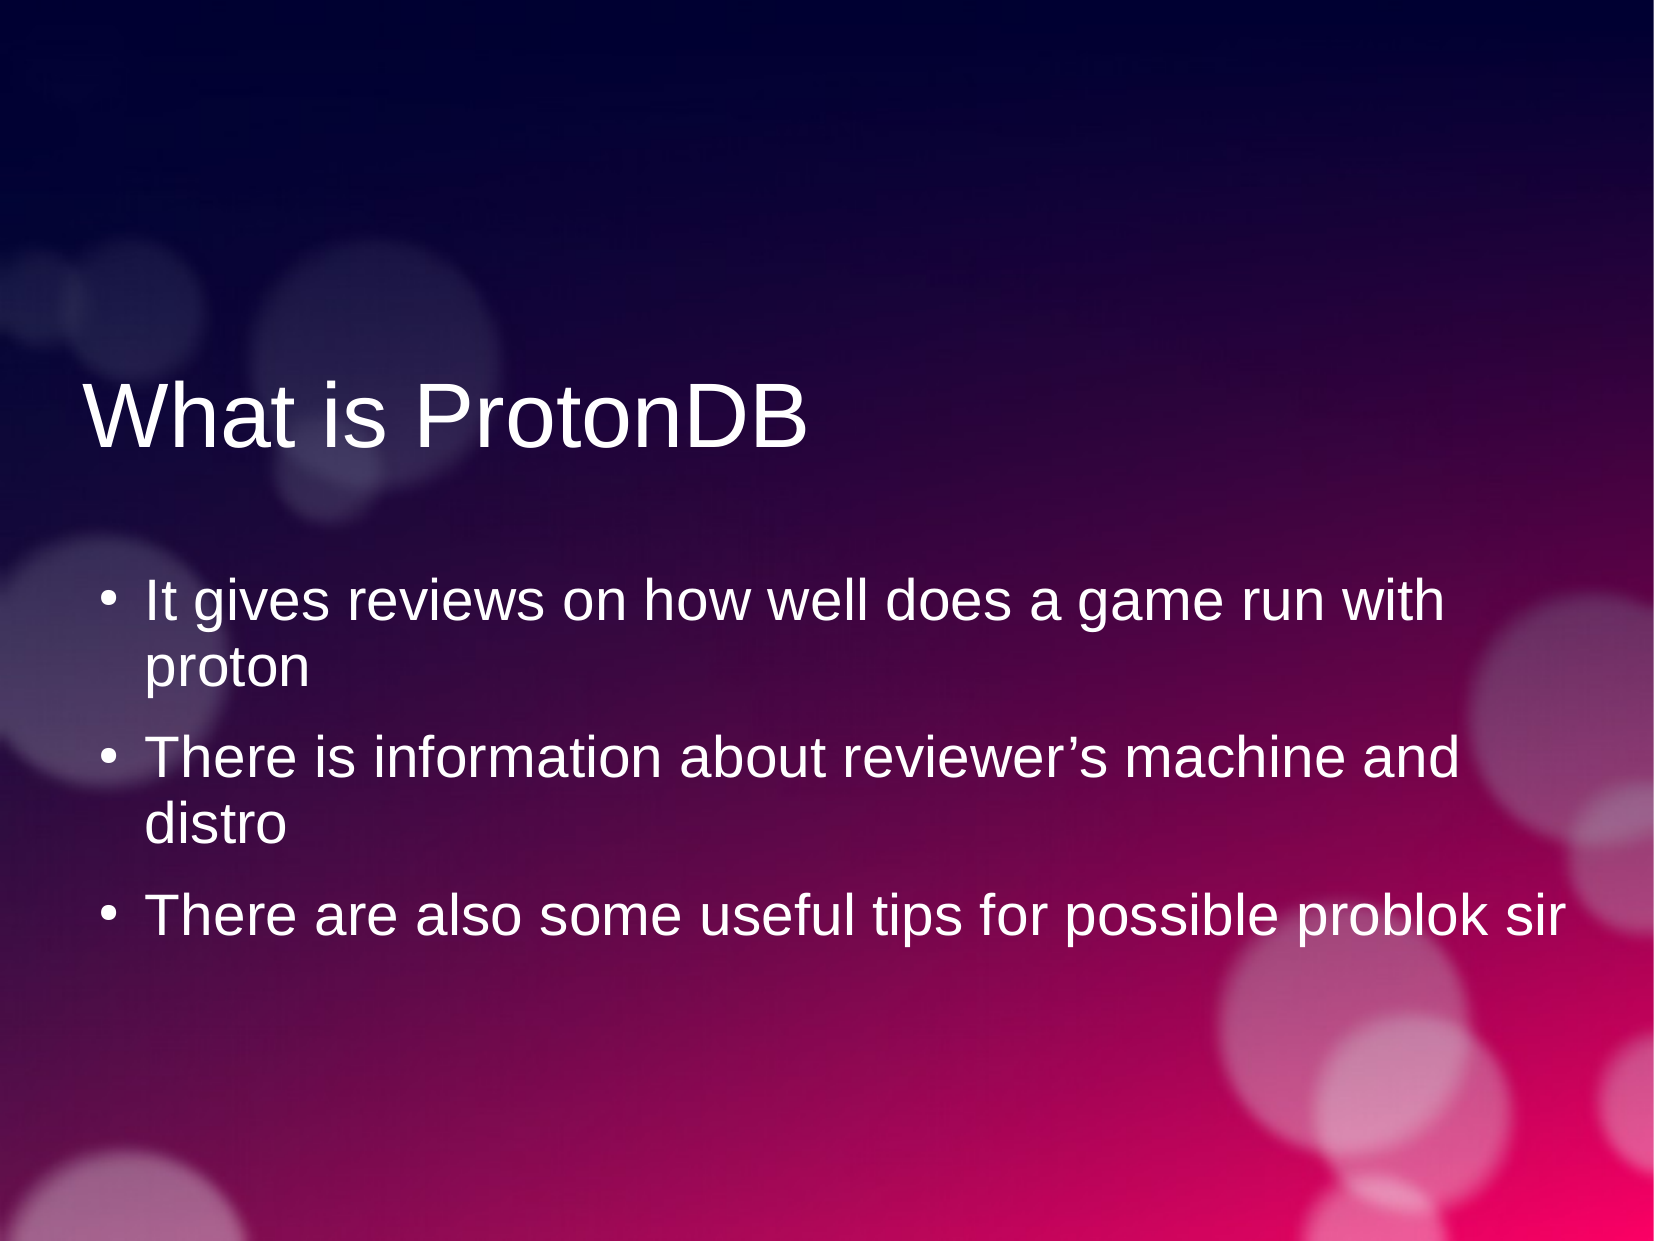

# What is ProtonDB
It gives reviews on how well does a game run with proton
There is information about reviewer’s machine and distro
There are also some useful tips for possible problok sir